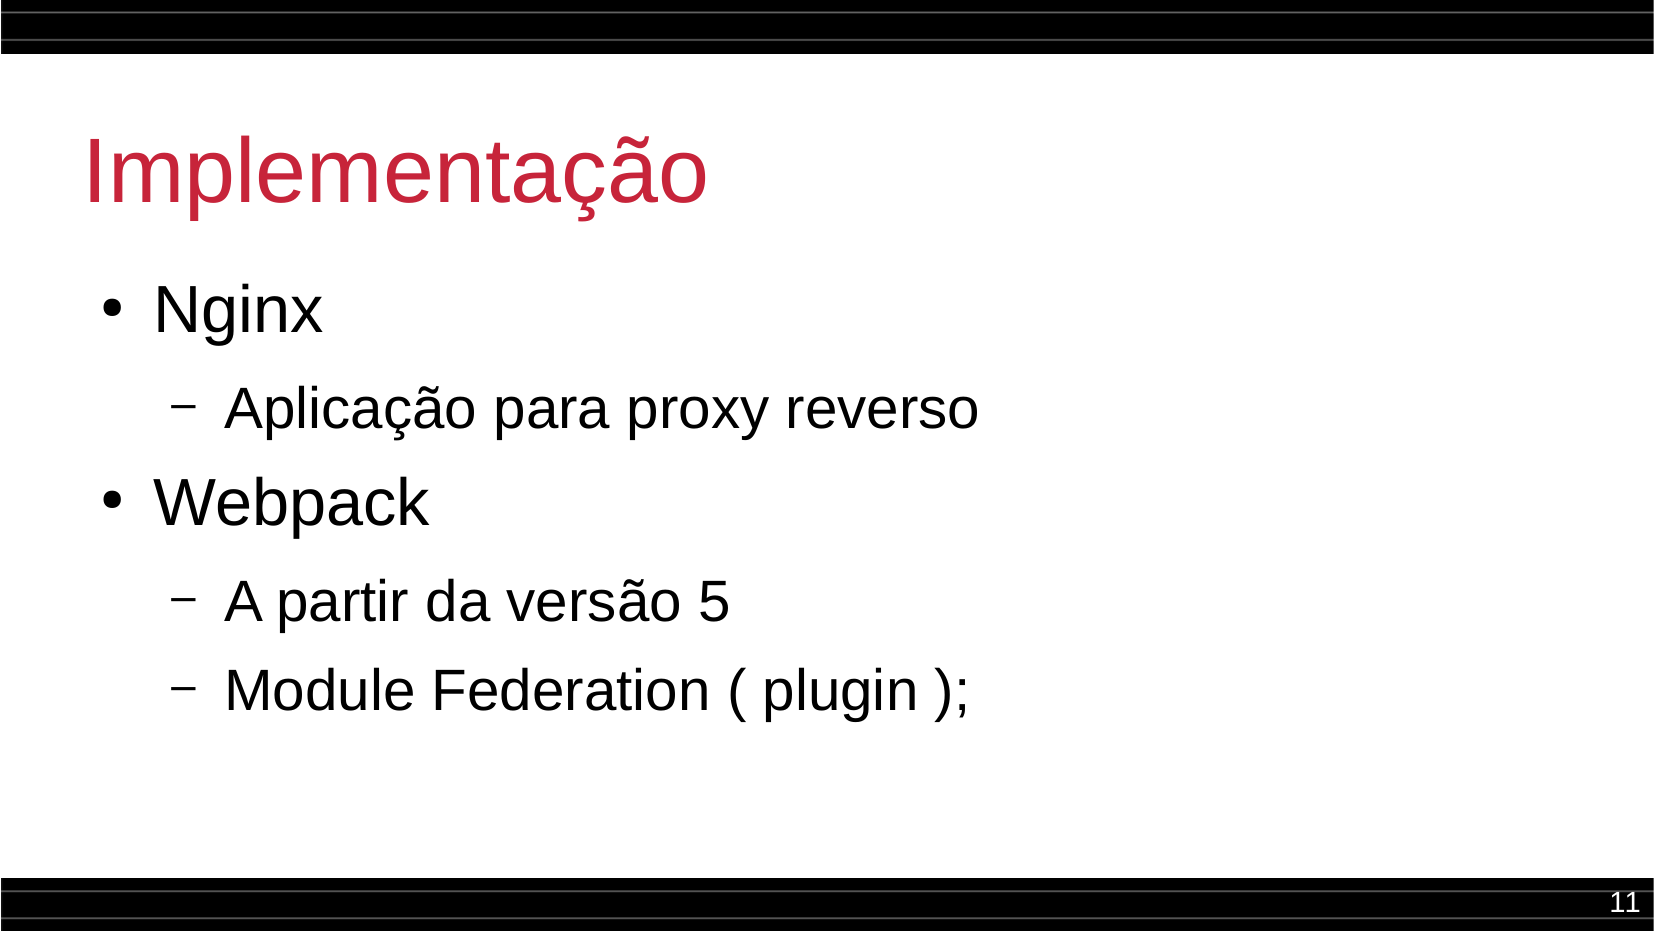

# Implementação
Nginx
Aplicação para proxy reverso
Webpack
A partir da versão 5
Module Federation ( plugin );